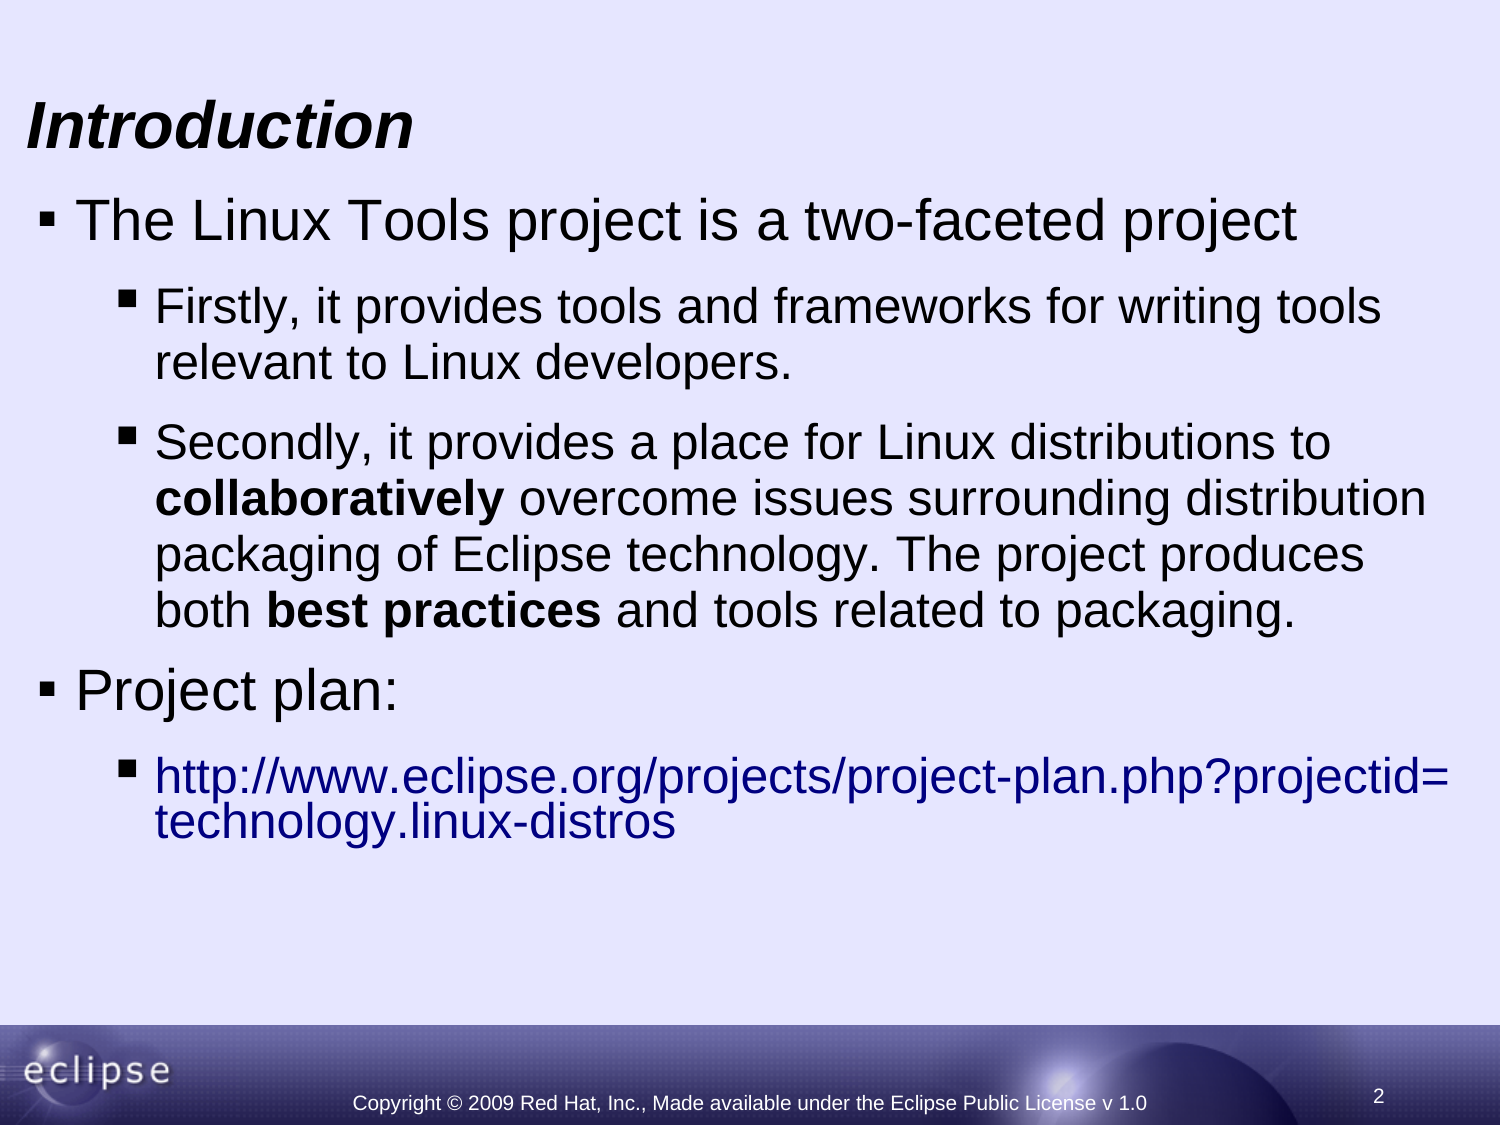

# Introduction
The Linux Tools project is a two-faceted project
Firstly, it provides tools and frameworks for writing tools relevant to Linux developers.
Secondly, it provides a place for Linux distributions to collaboratively overcome issues surrounding distribution packaging of Eclipse technology. The project produces both best practices and tools related to packaging.
Project plan:
http://www.eclipse.org/projects/project-plan.php?projectid=technology.linux-distros